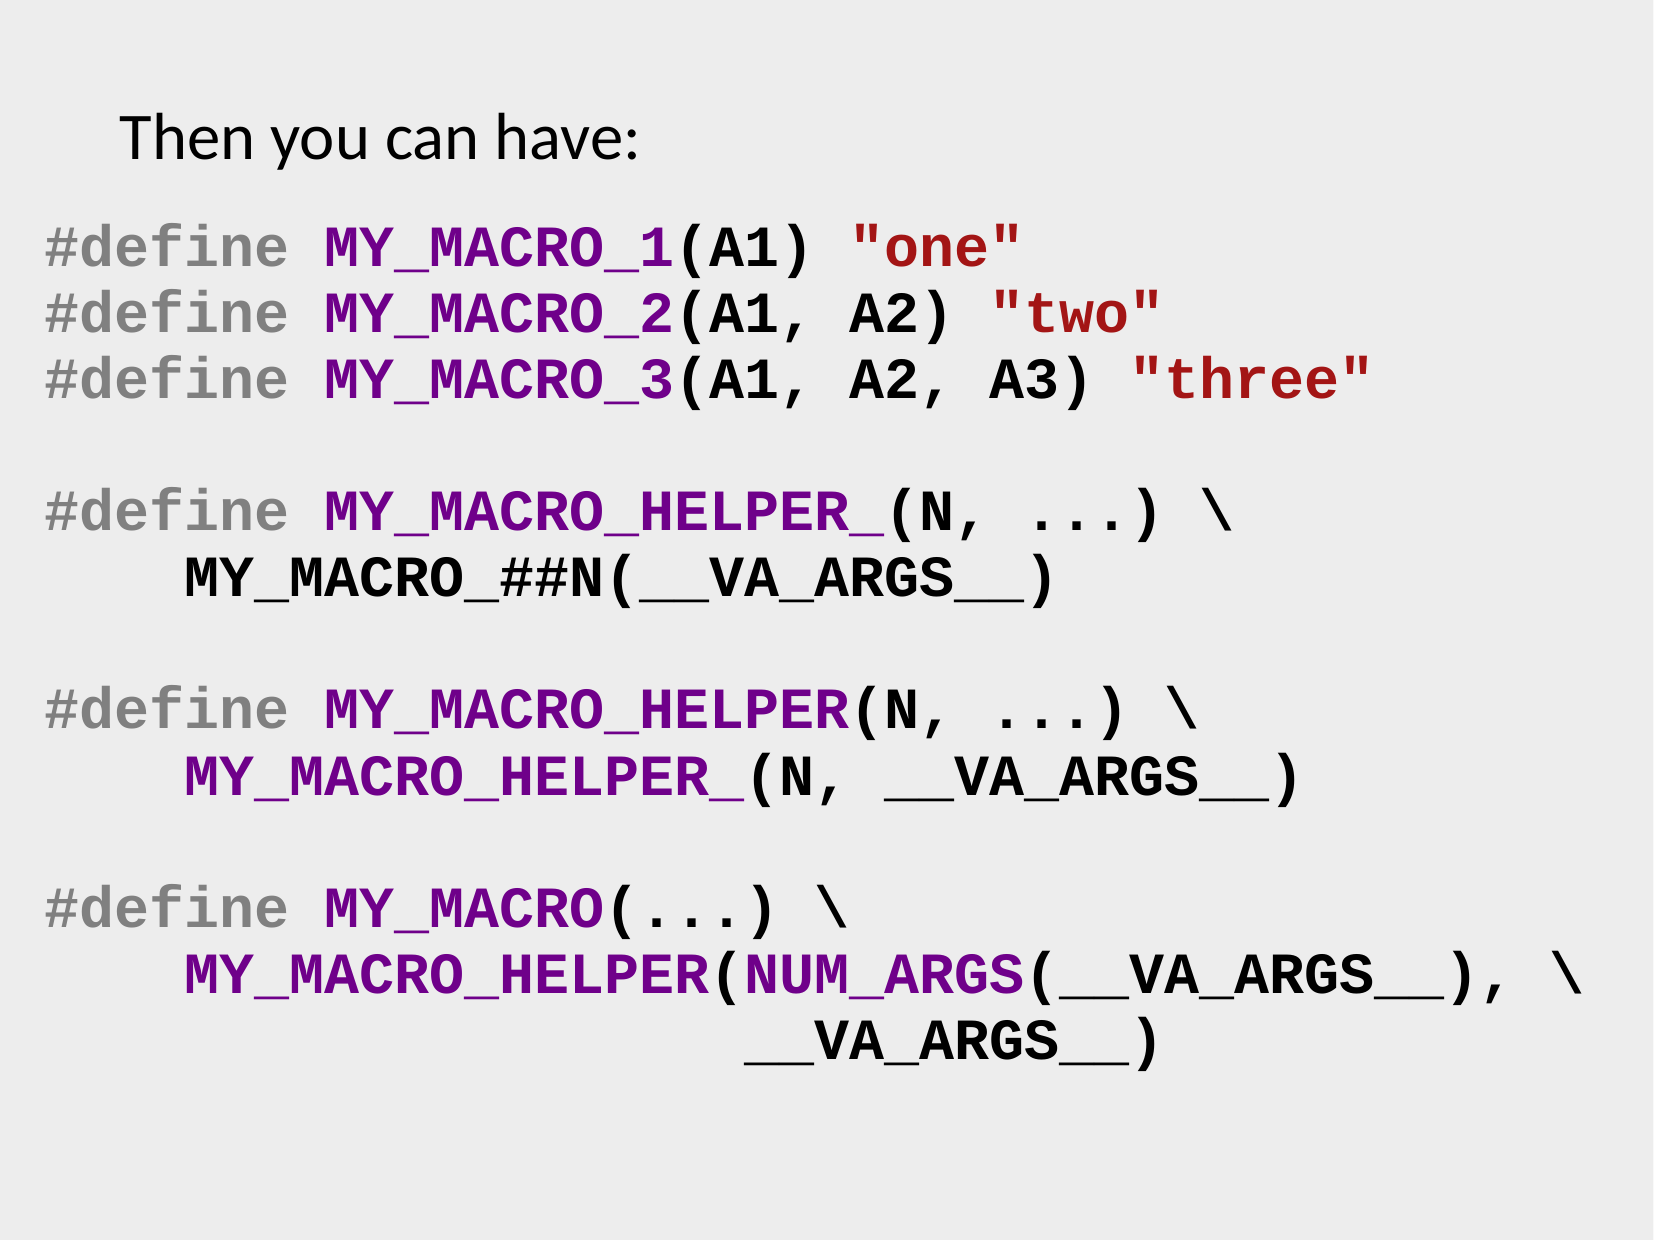

Then you can have:
#define MY_MACRO_1(A1) "one"
#define MY_MACRO_2(A1, A2) "two"
#define MY_MACRO_3(A1, A2, A3) "three"
#define MY_MACRO_HELPER_(N, ...) \
 MY_MACRO_##N(__VA_ARGS__)
#define MY_MACRO_HELPER(N, ...) \
 MY_MACRO_HELPER_(N, __VA_ARGS__)
#define MY_MACRO(...) \
 MY_MACRO_HELPER(NUM_ARGS(__VA_ARGS__), \
 __VA_ARGS__)